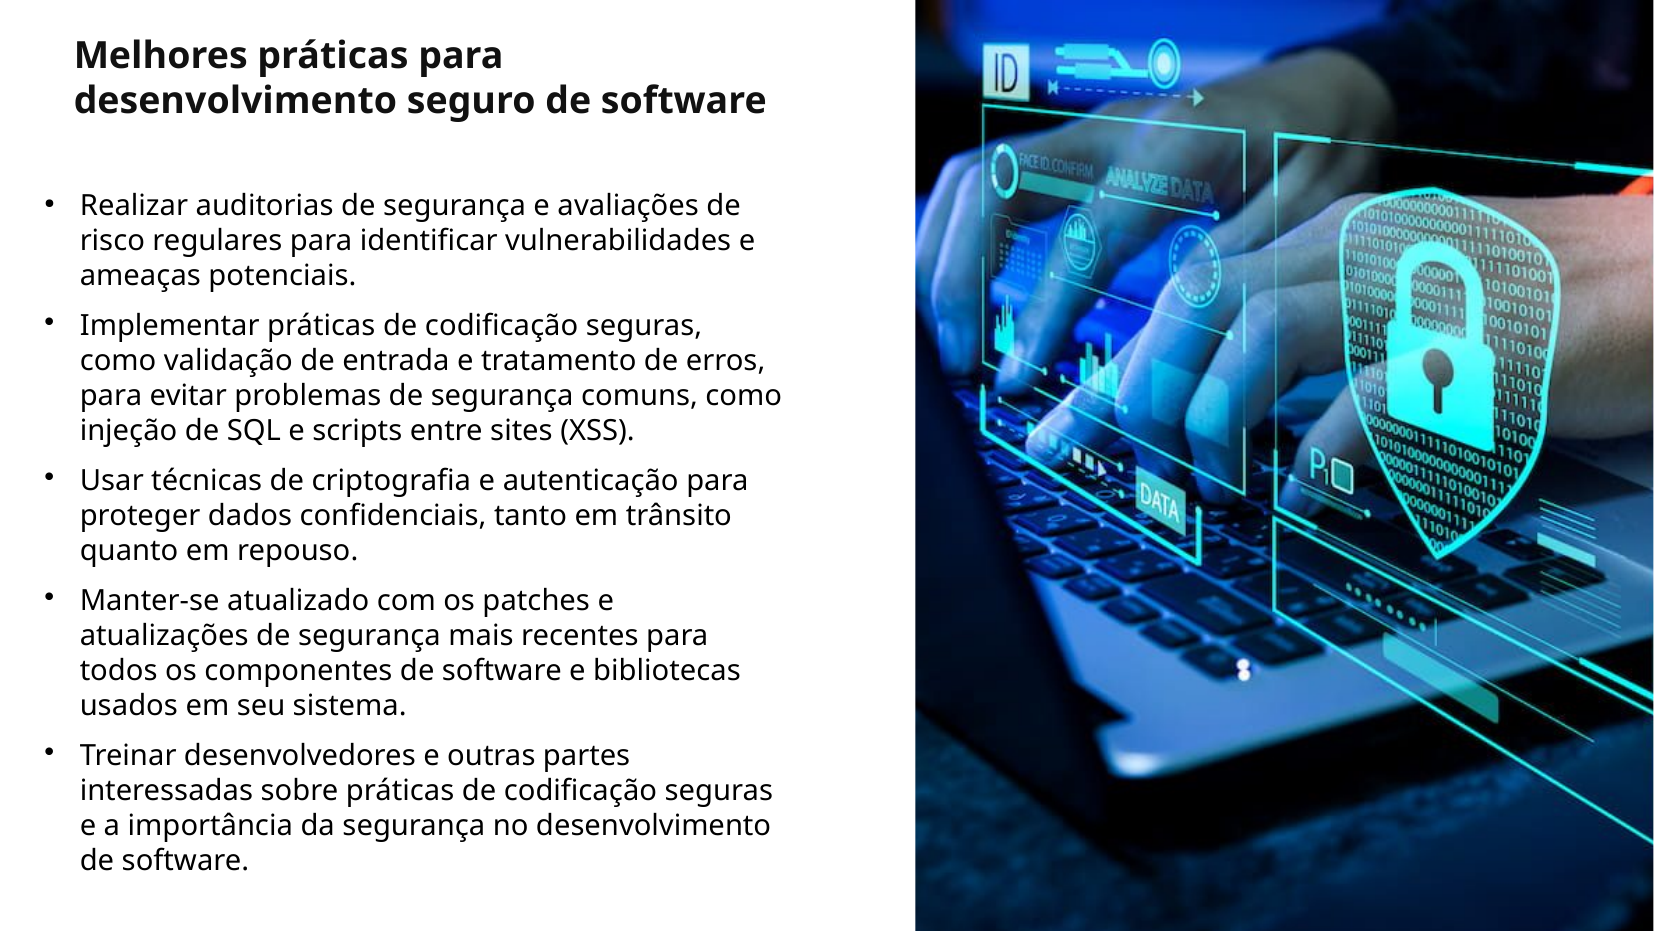

Melhores práticas para desenvolvimento seguro de software
Realizar auditorias de segurança e avaliações de risco regulares para identificar vulnerabilidades e ameaças potenciais.
Implementar práticas de codificação seguras, como validação de entrada e tratamento de erros, para evitar problemas de segurança comuns, como injeção de SQL e scripts entre sites (XSS).
Usar técnicas de criptografia e autenticação para proteger dados confidenciais, tanto em trânsito quanto em repouso.
Manter-se atualizado com os patches e atualizações de segurança mais recentes para todos os componentes de software e bibliotecas usados ​​em seu sistema.
Treinar desenvolvedores e outras partes interessadas sobre práticas de codificação seguras e a importância da segurança no desenvolvimento de software.